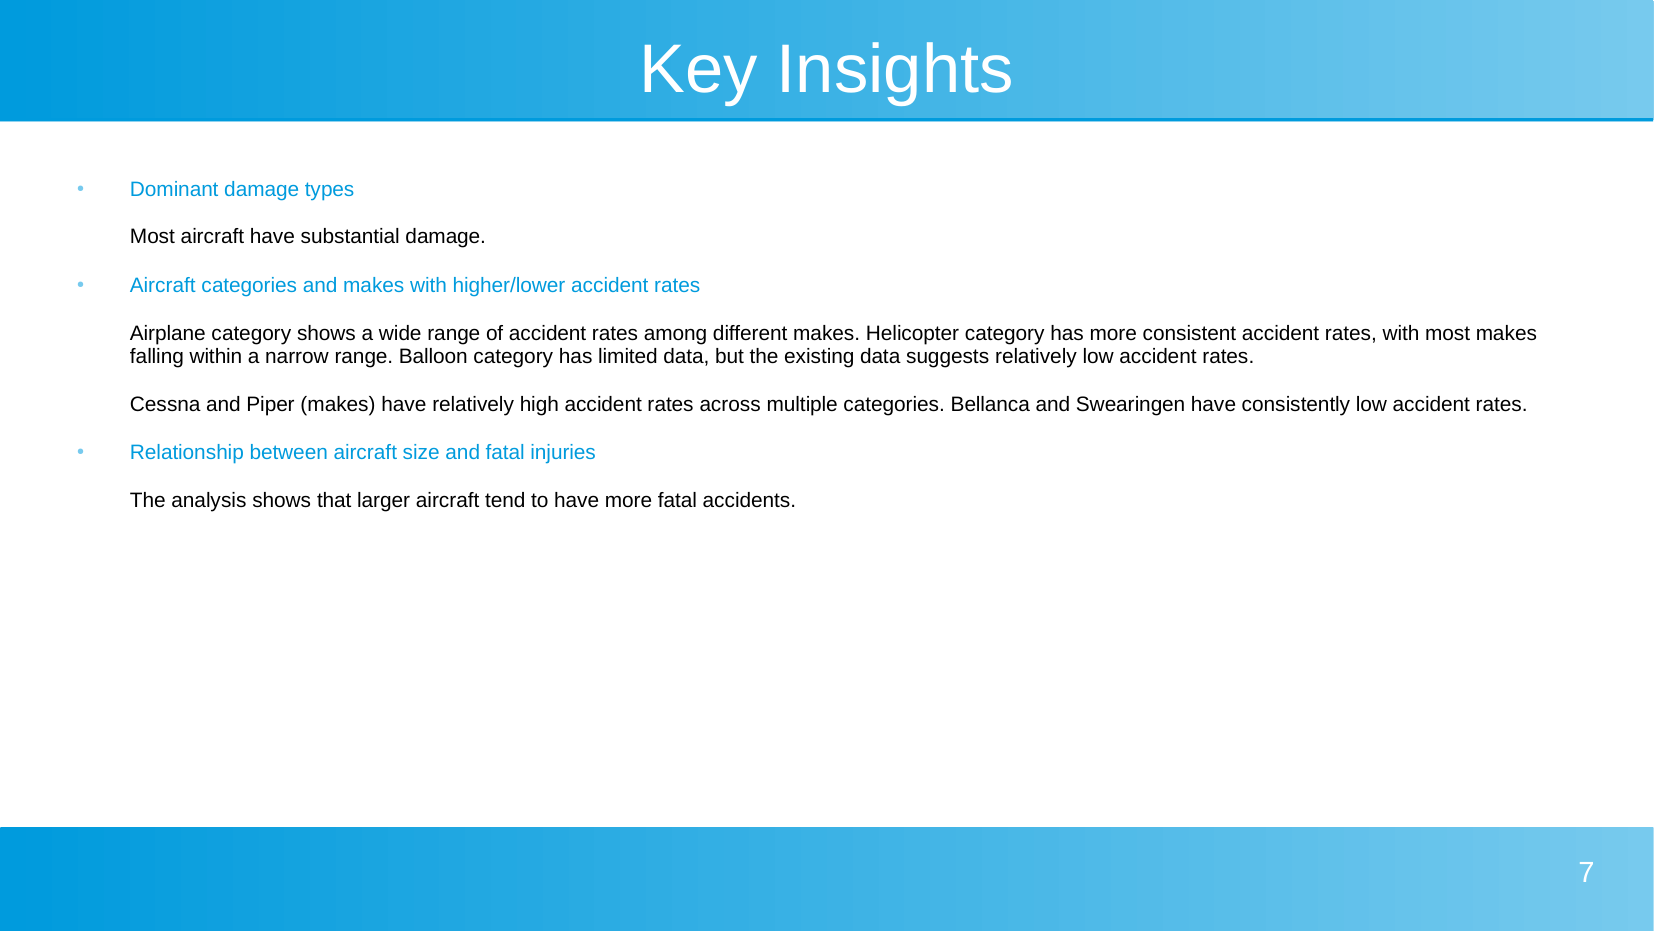

# Key Insights
Dominant damage types
Most aircraft have substantial damage.
Aircraft categories and makes with higher/lower accident rates
Airplane category shows a wide range of accident rates among different makes. Helicopter category has more consistent accident rates, with most makes falling within a narrow range. Balloon category has limited data, but the existing data suggests relatively low accident rates.
Cessna and Piper (makes) have relatively high accident rates across multiple categories. Bellanca and Swearingen have consistently low accident rates.
Relationship between aircraft size and fatal injuries
The analysis shows that larger aircraft tend to have more fatal accidents.
7